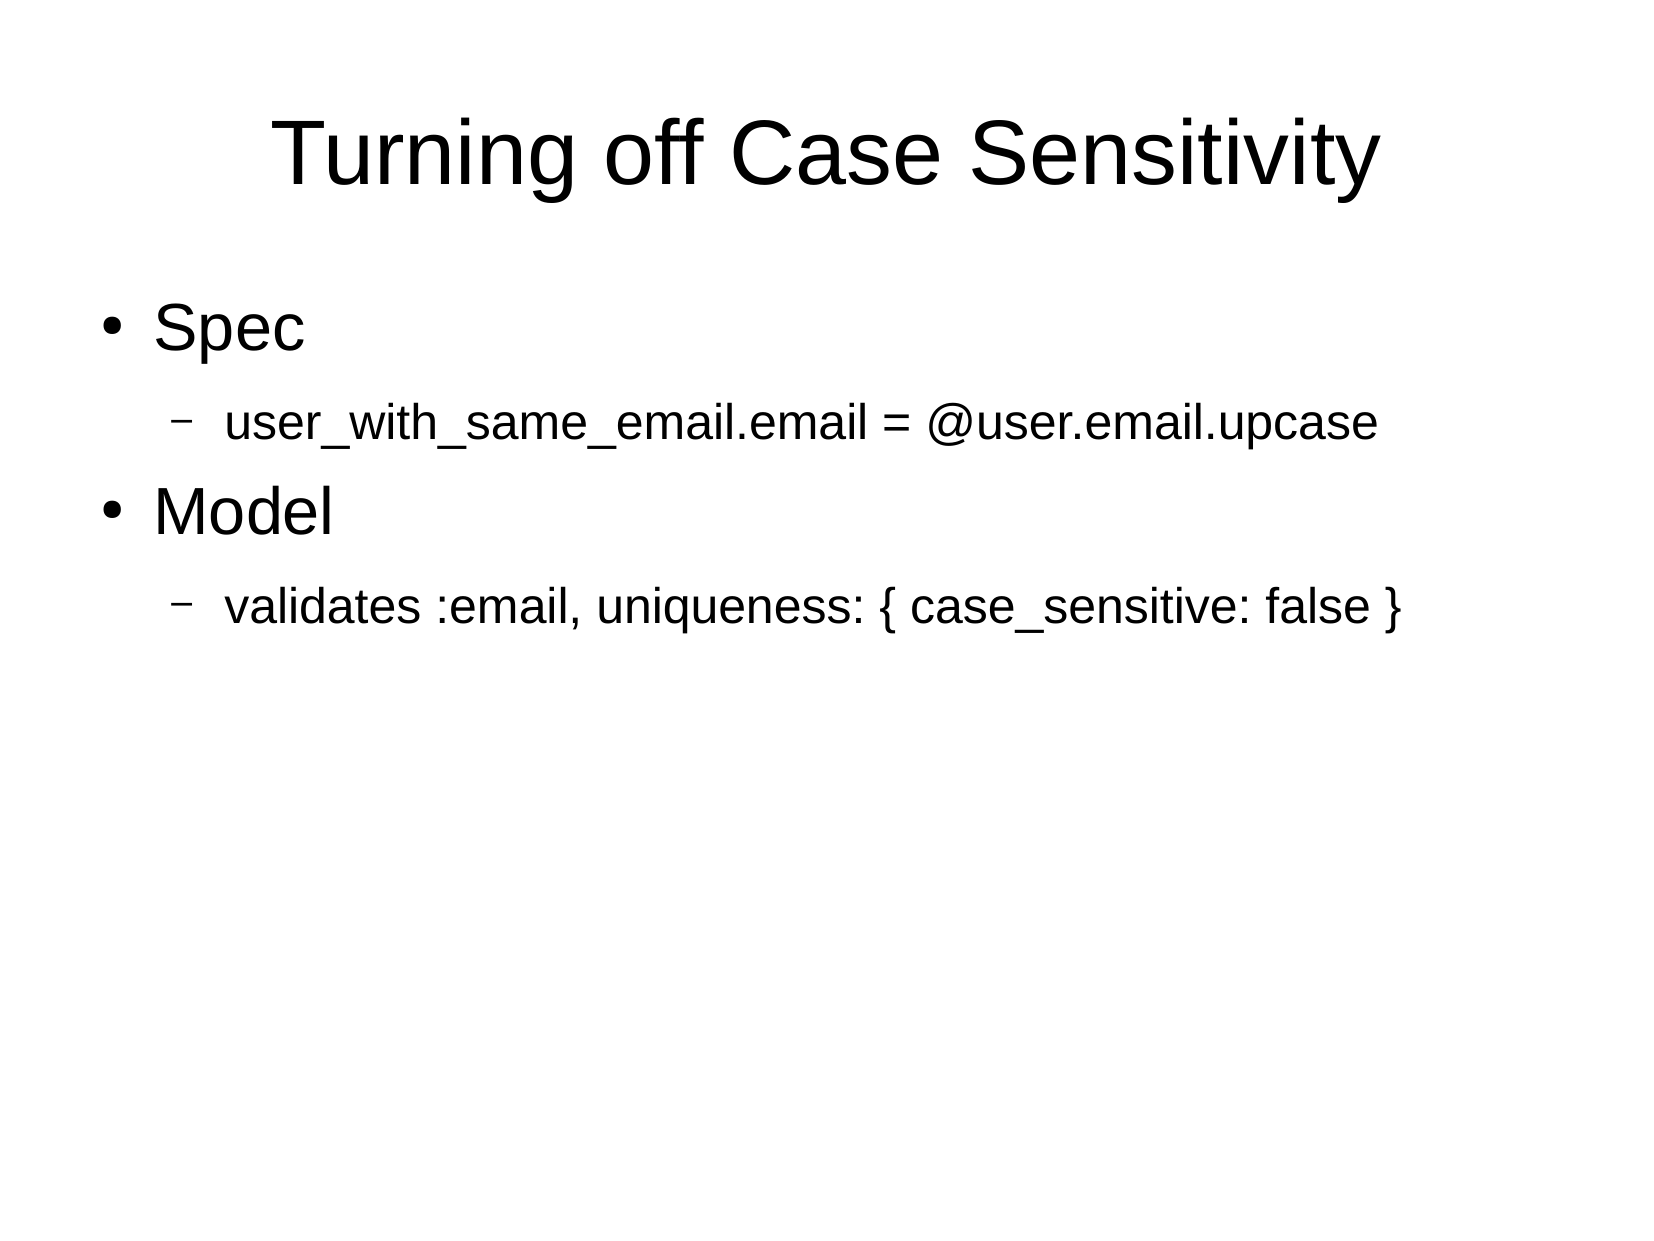

# Turning off Case Sensitivity
Spec
user_with_same_email.email = @user.email.upcase
Model
validates :email, uniqueness: { case_sensitive: false }